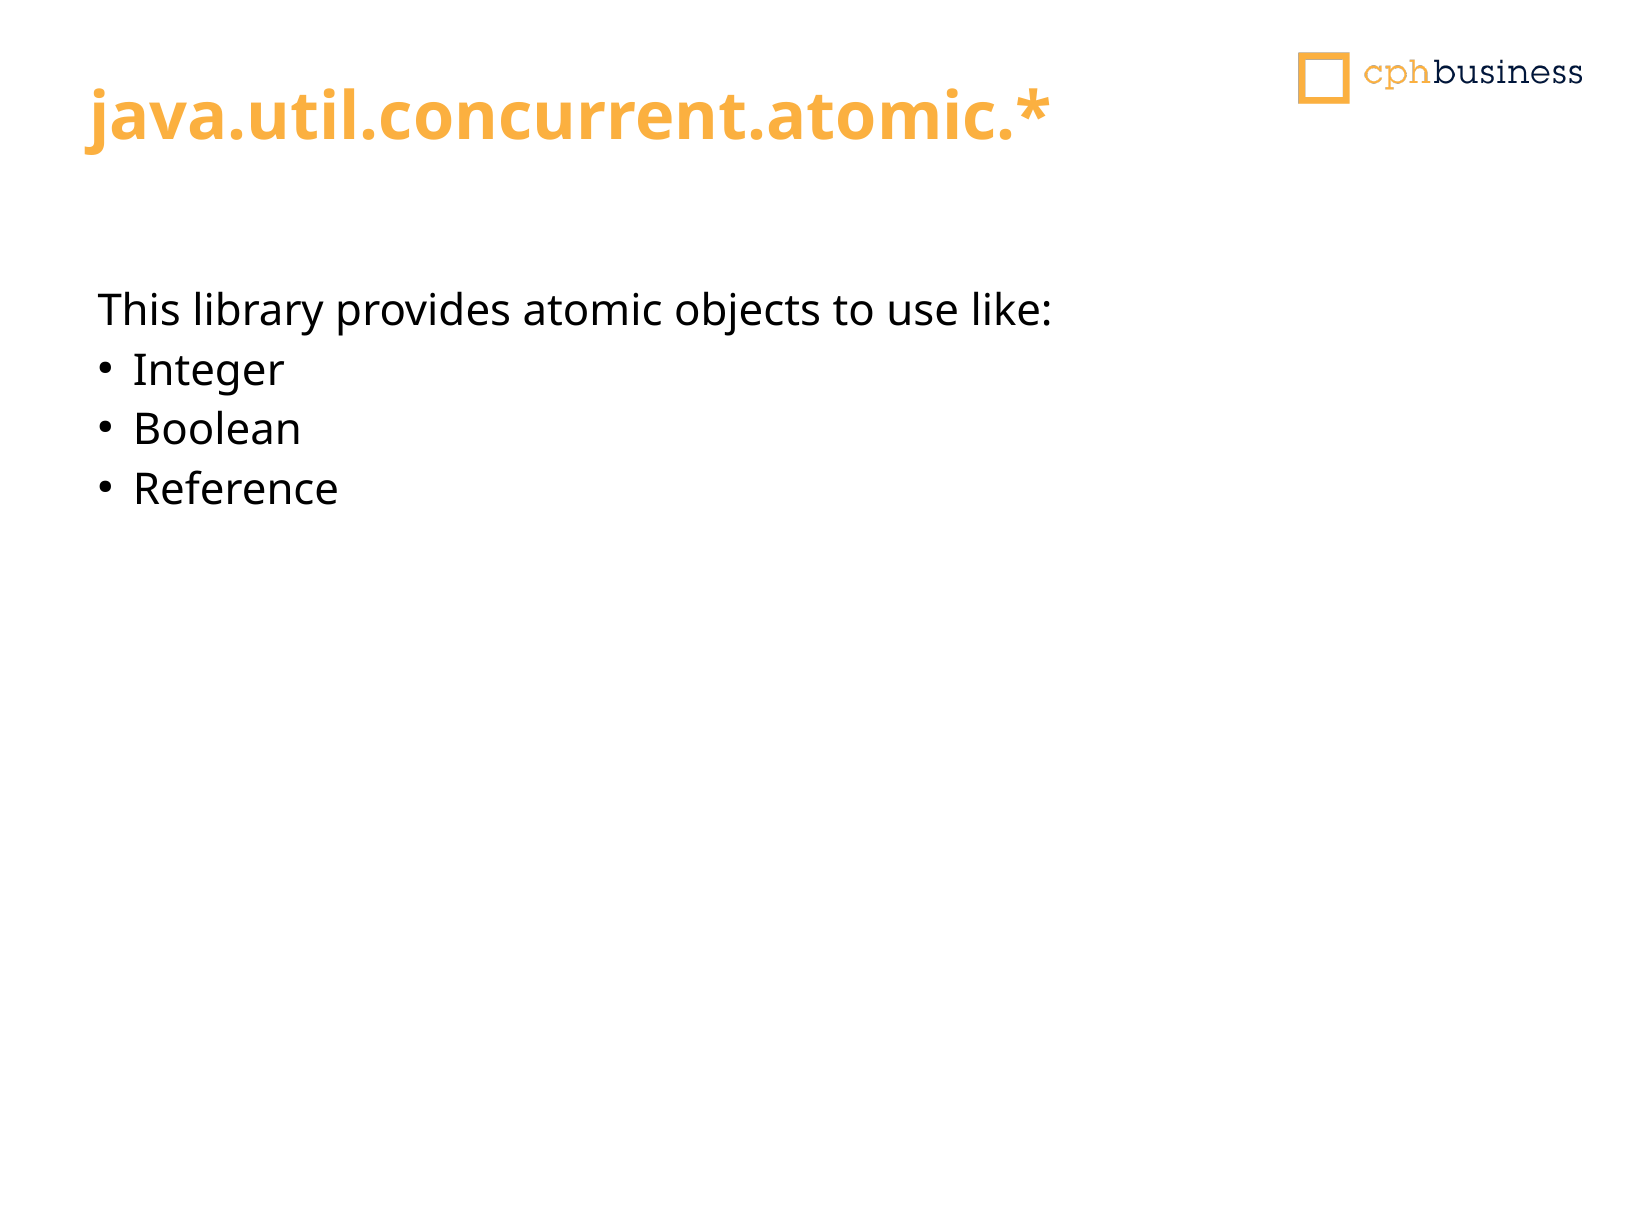

java.util.concurrent.atomic.*
This library provides atomic objects to use like:
Integer
Boolean
Reference